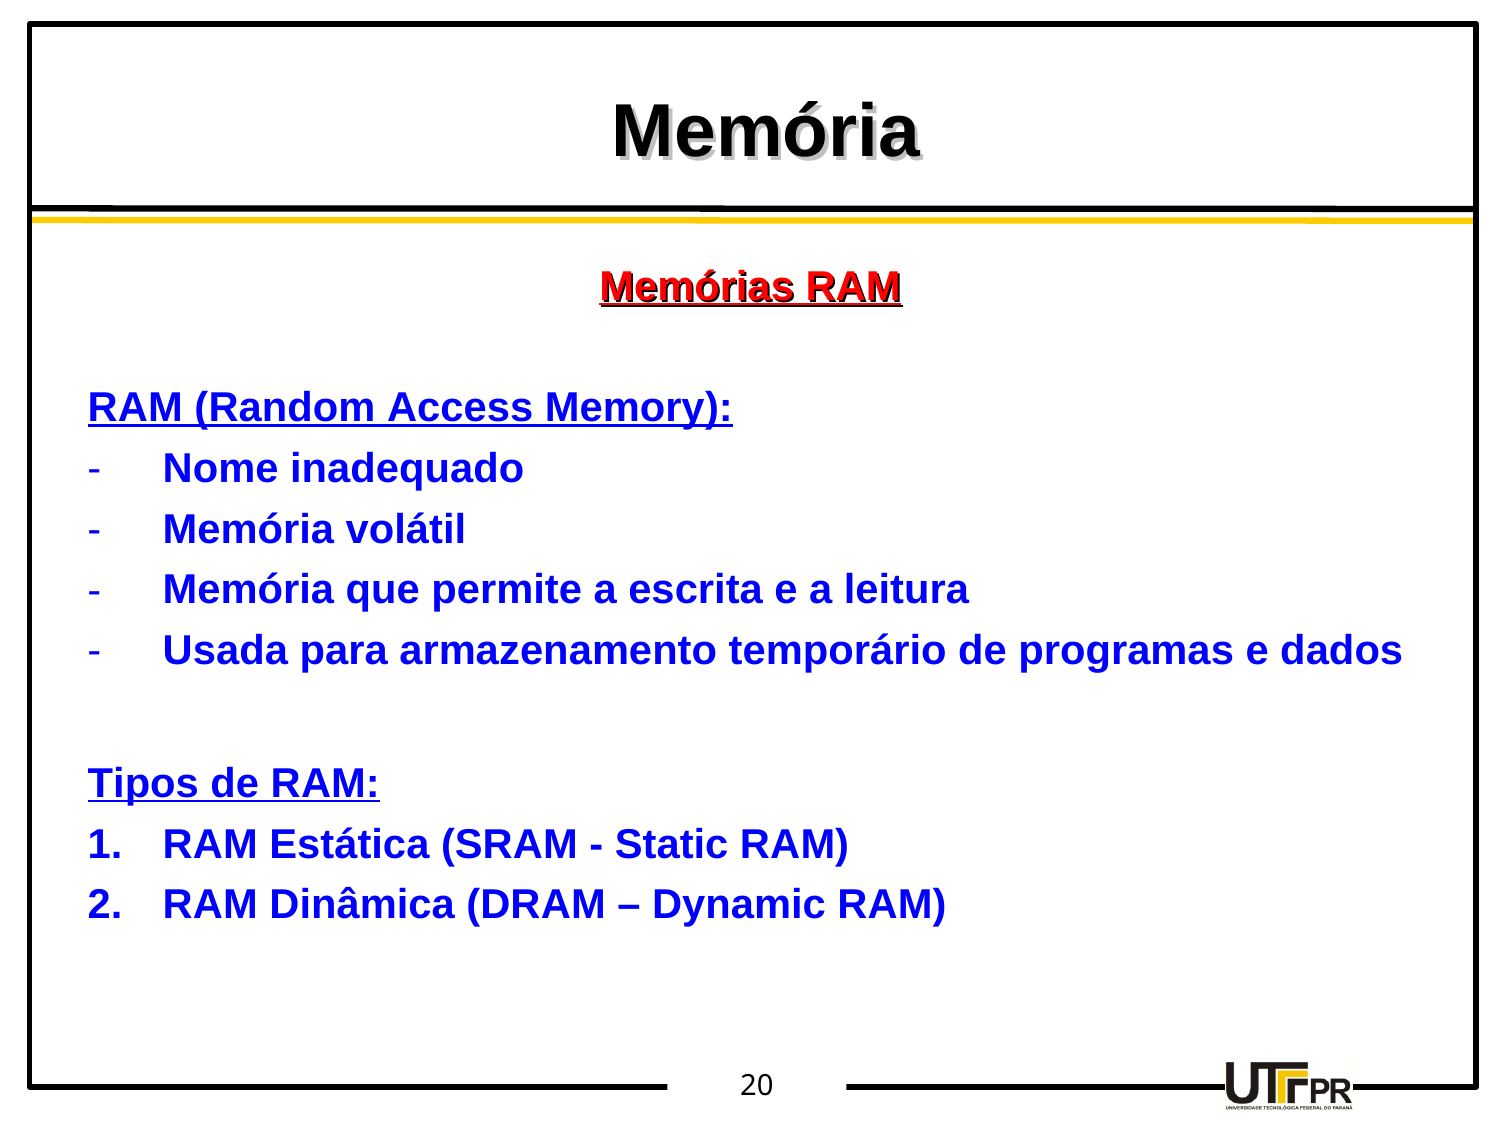

Memória
# Memórias RAM
RAM (Random Access Memory):
Nome inadequado
Memória volátil
Memória que permite a escrita e a leitura
Usada para armazenamento temporário de programas e dados
Tipos de RAM:
RAM Estática (SRAM - Static RAM)
RAM Dinâmica (DRAM – Dynamic RAM)